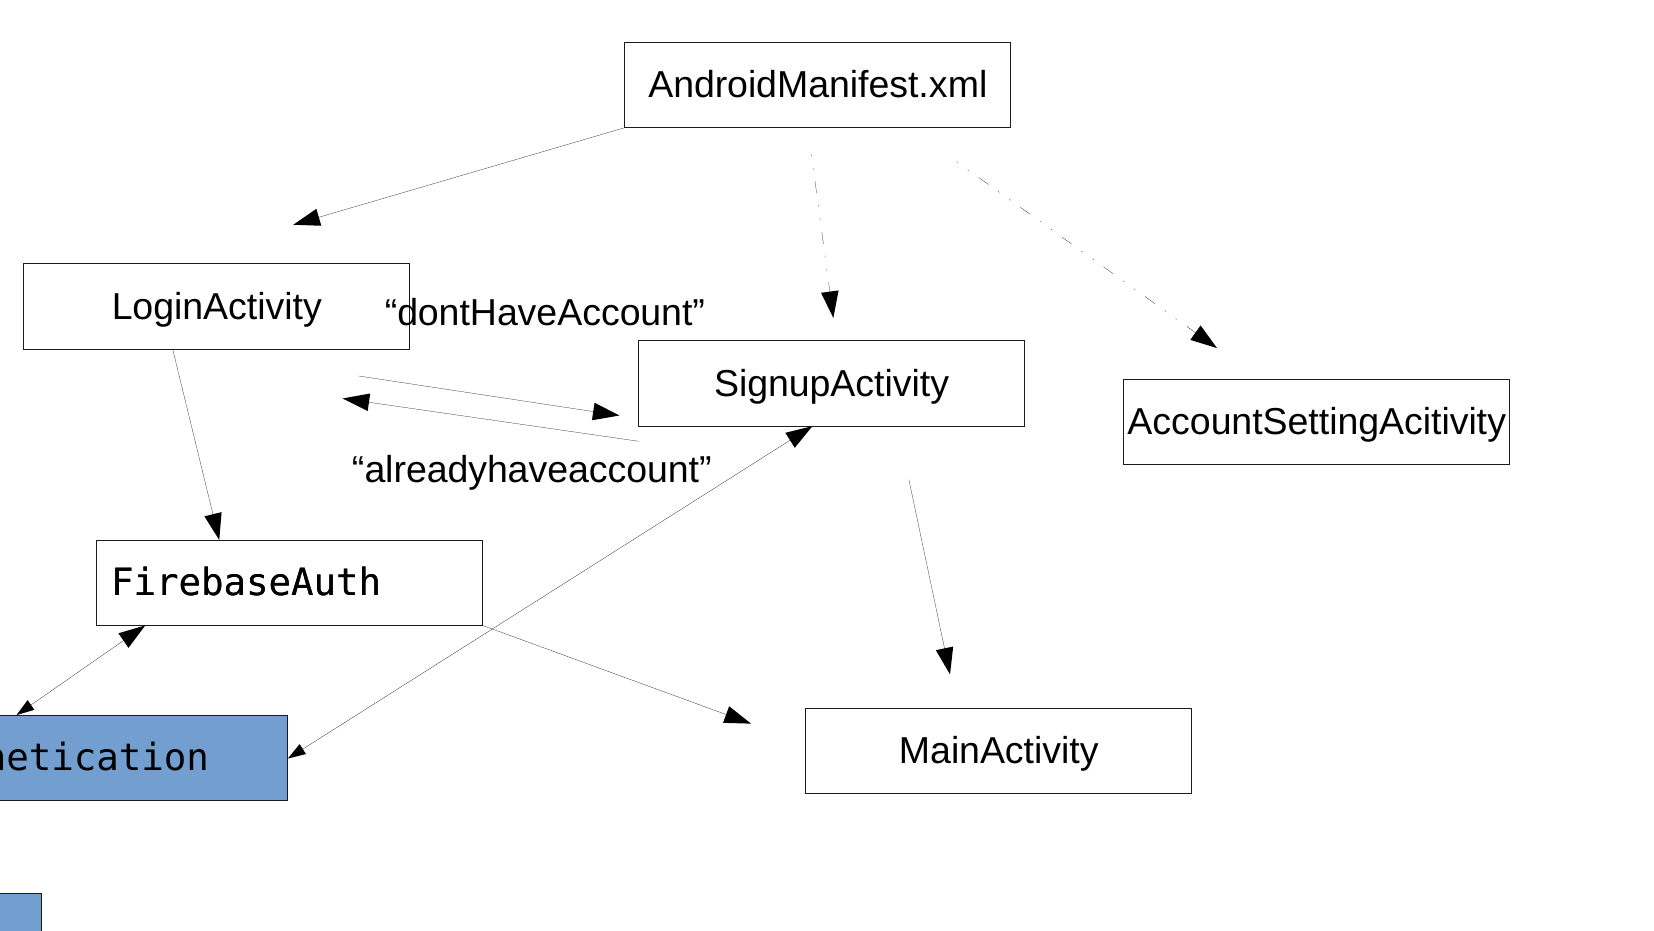

AndroidManifest.xml
LoginActivity
“dontHaveAccount”
SignupActivity
AccountSettingAcitivity
“alreadyhaveaccount”
FirebaseAuth
FirebaseAuth
MainActivity
Authetication
OurDatabase